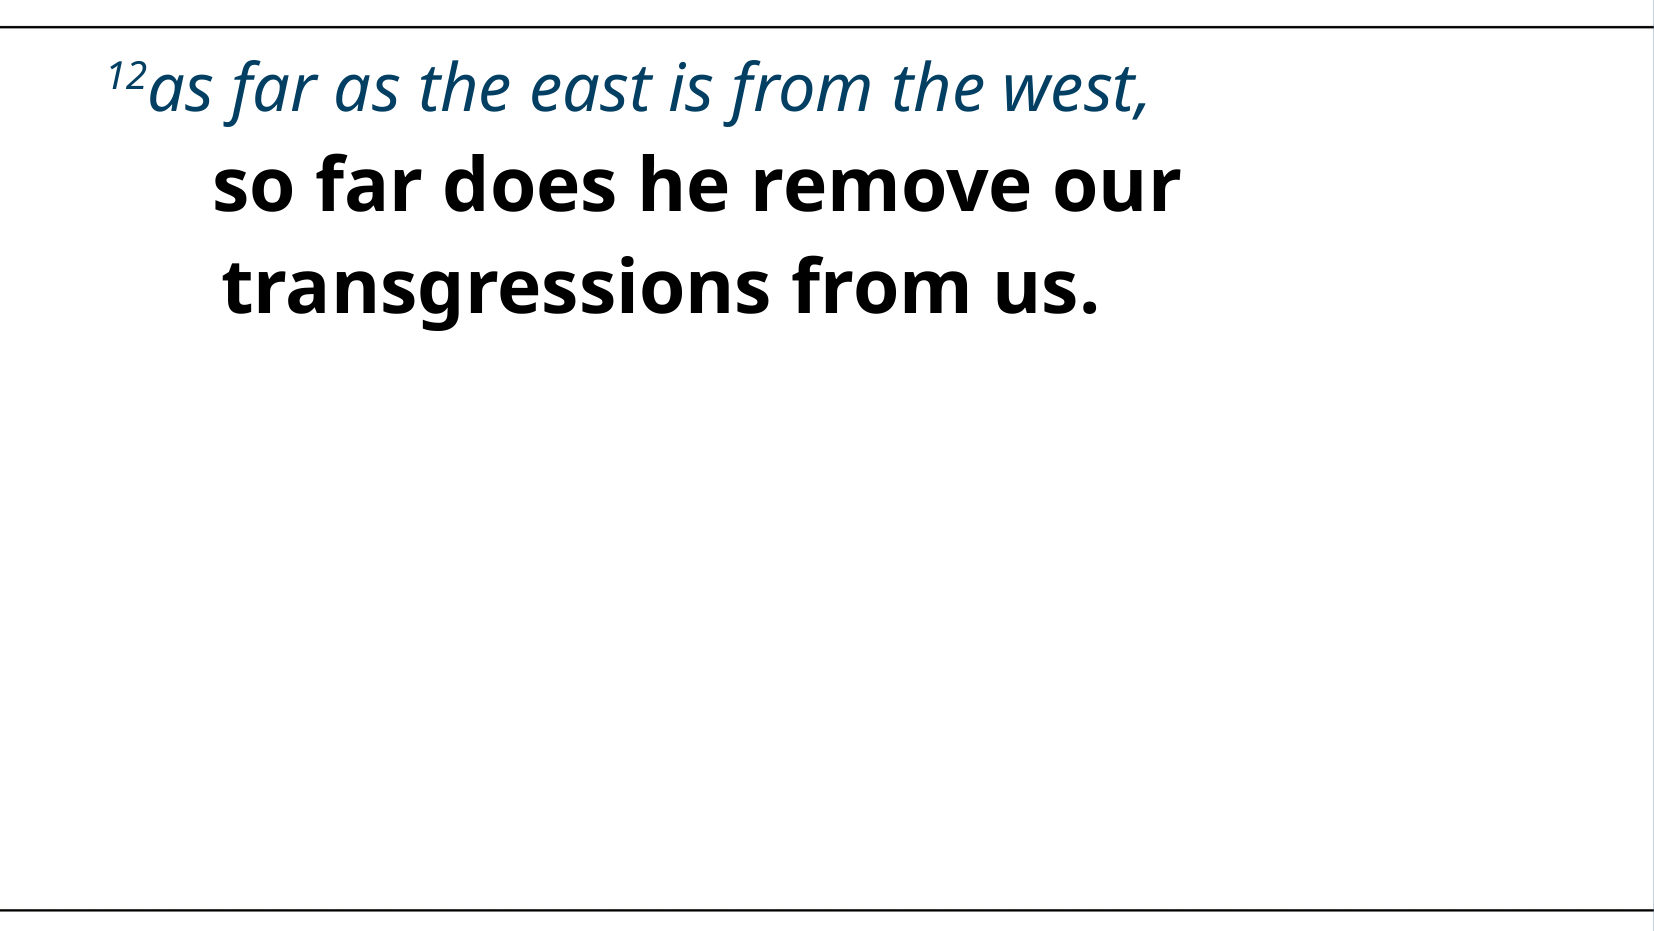

12as far as the east is from the west,
 so far does he remove our
 transgressions from us.